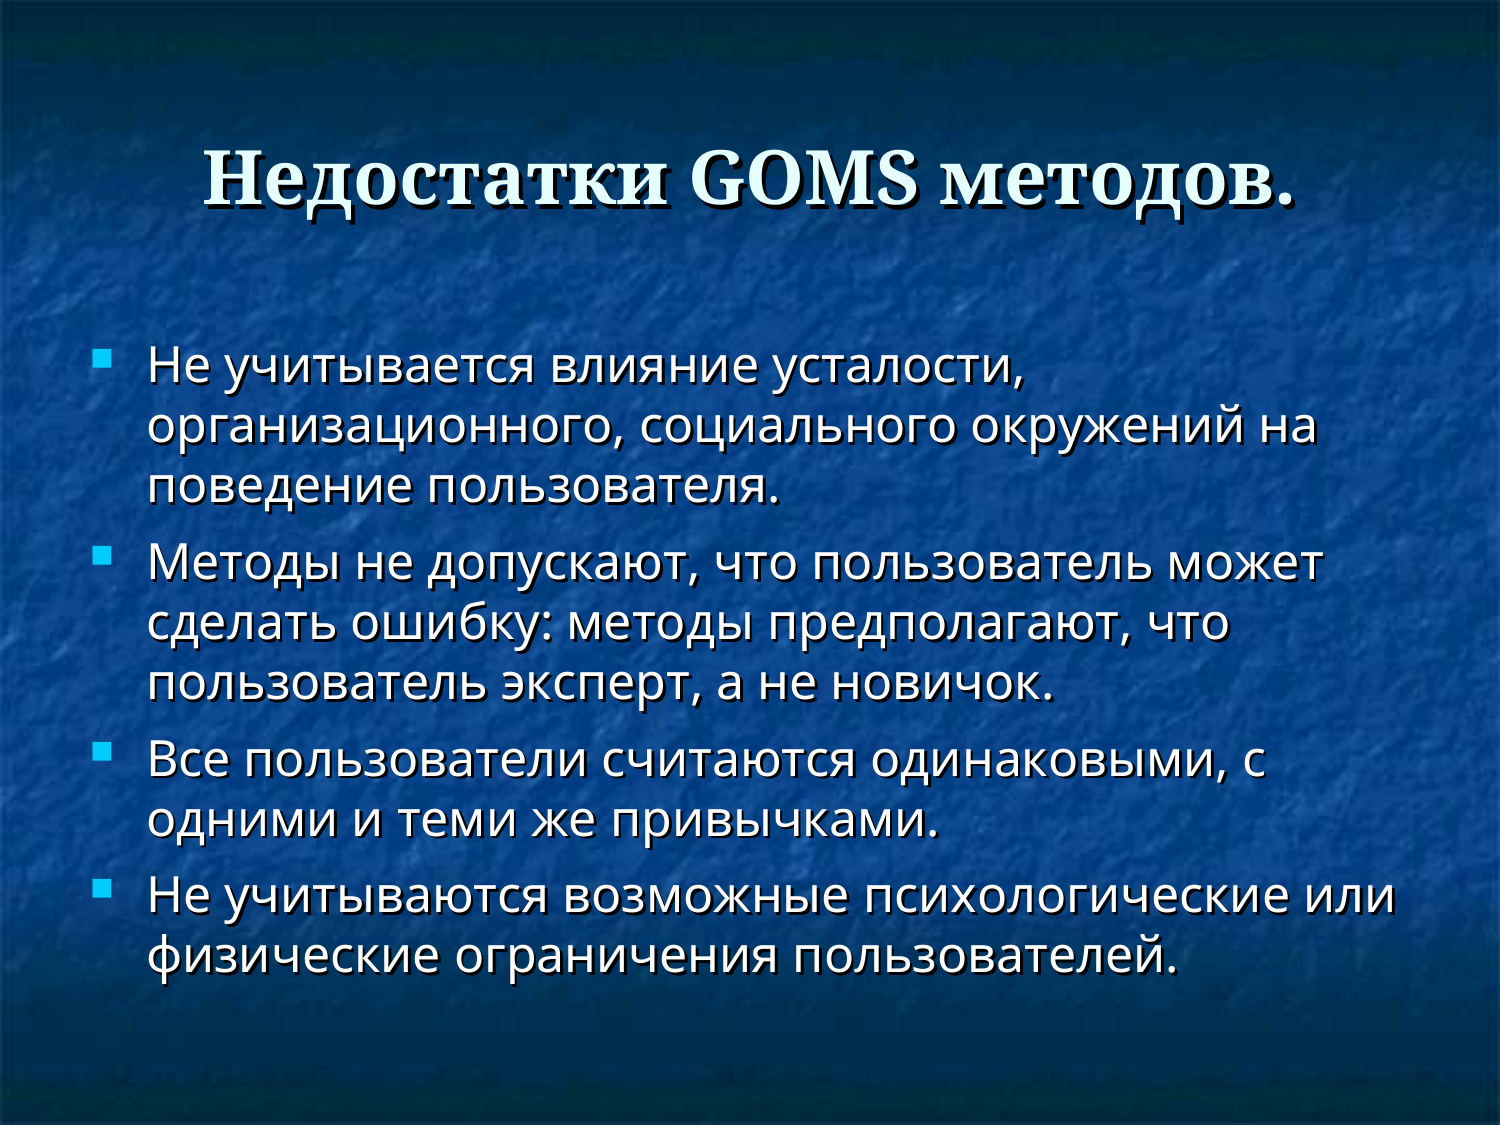

# Недостатки GOMS методов.
Не учитывается влияние усталости, организационного, социального окружений на поведение пользователя.
Методы не допускают, что пользователь может сделать ошибку: методы предполагают, что пользователь эксперт, а не новичок.
Все пользователи считаются одинаковыми, с одними и теми же привычками.
Не учитываются возможные психологические или физические ограничения пользователей.